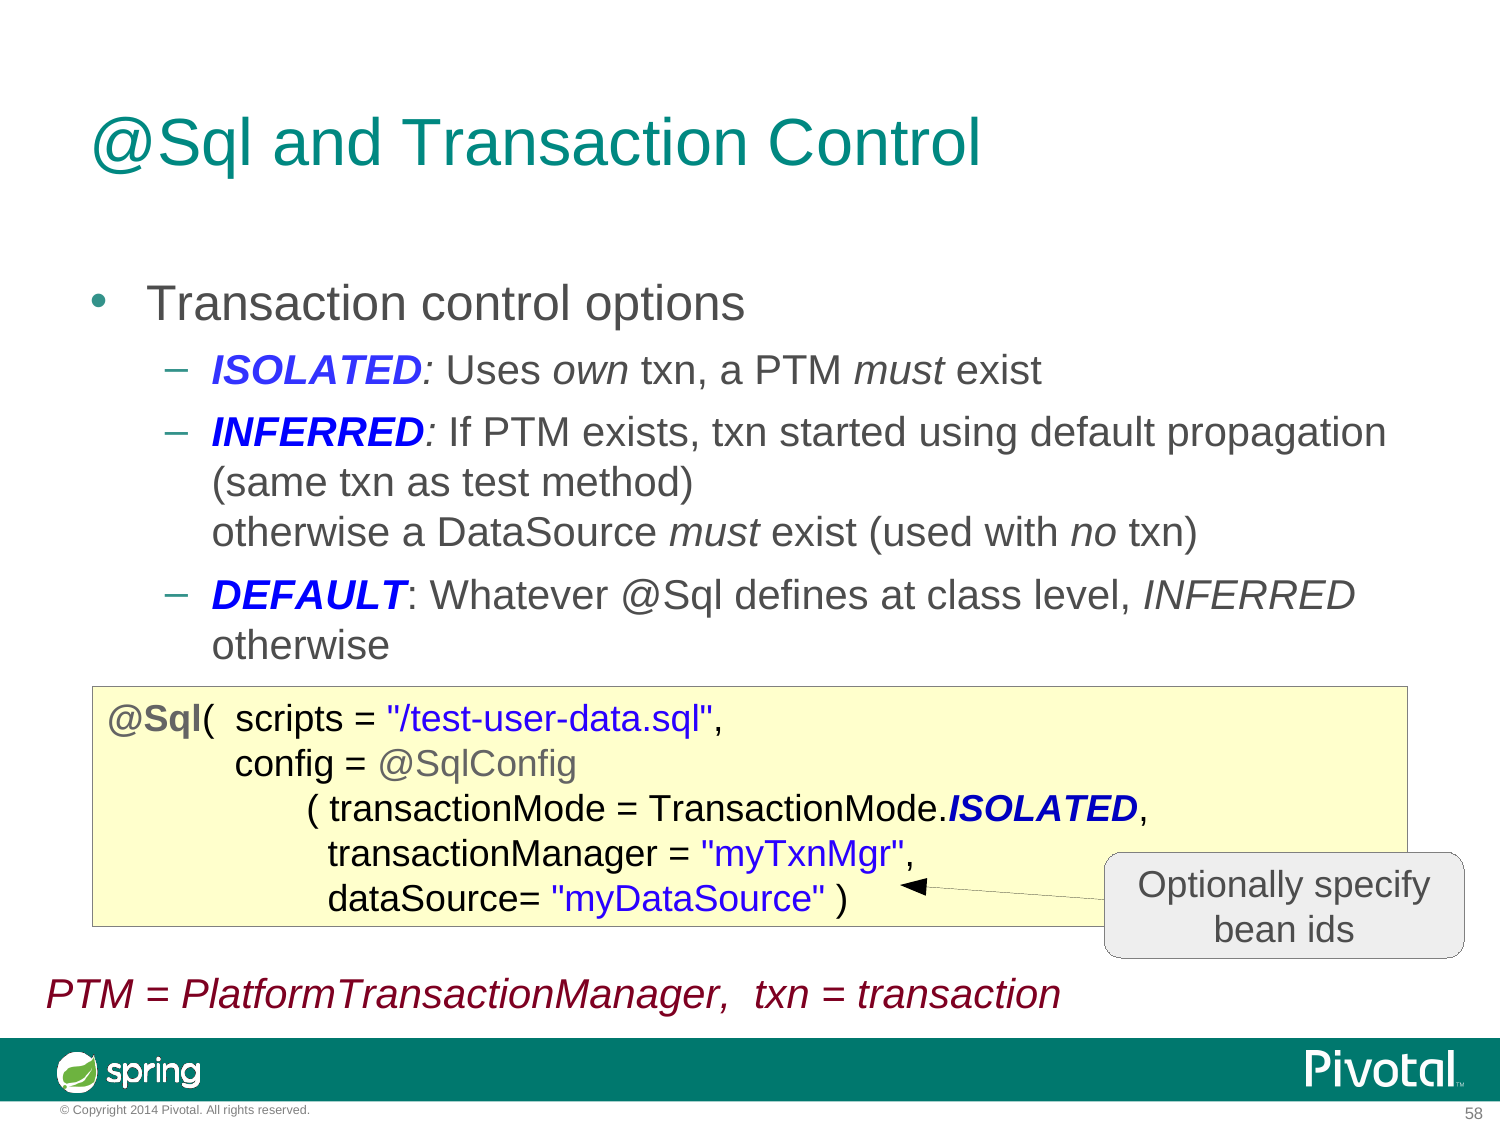

# @Sql and Transaction Control
Transaction control options
ISOLATED: Uses own txn, a PTM must exist
INFERRED: If PTM exists, txn started using default propagation (same txn as test method)
otherwise a DataSource must exist (used with no txn)
DEFAULT: Whatever @Sql defines at class level, INFERRED otherwise
@Sql( scripts = "/test-user-data.sql",
	 config = @SqlConfig
 ( transactionMode = TransactionMode.ISOLATED,
 transactionManager = "myTxnMgr",
 dataSource= "myDataSource" )
Optionally specify
bean ids
 PTM = PlatformTransactionManager, txn = transaction